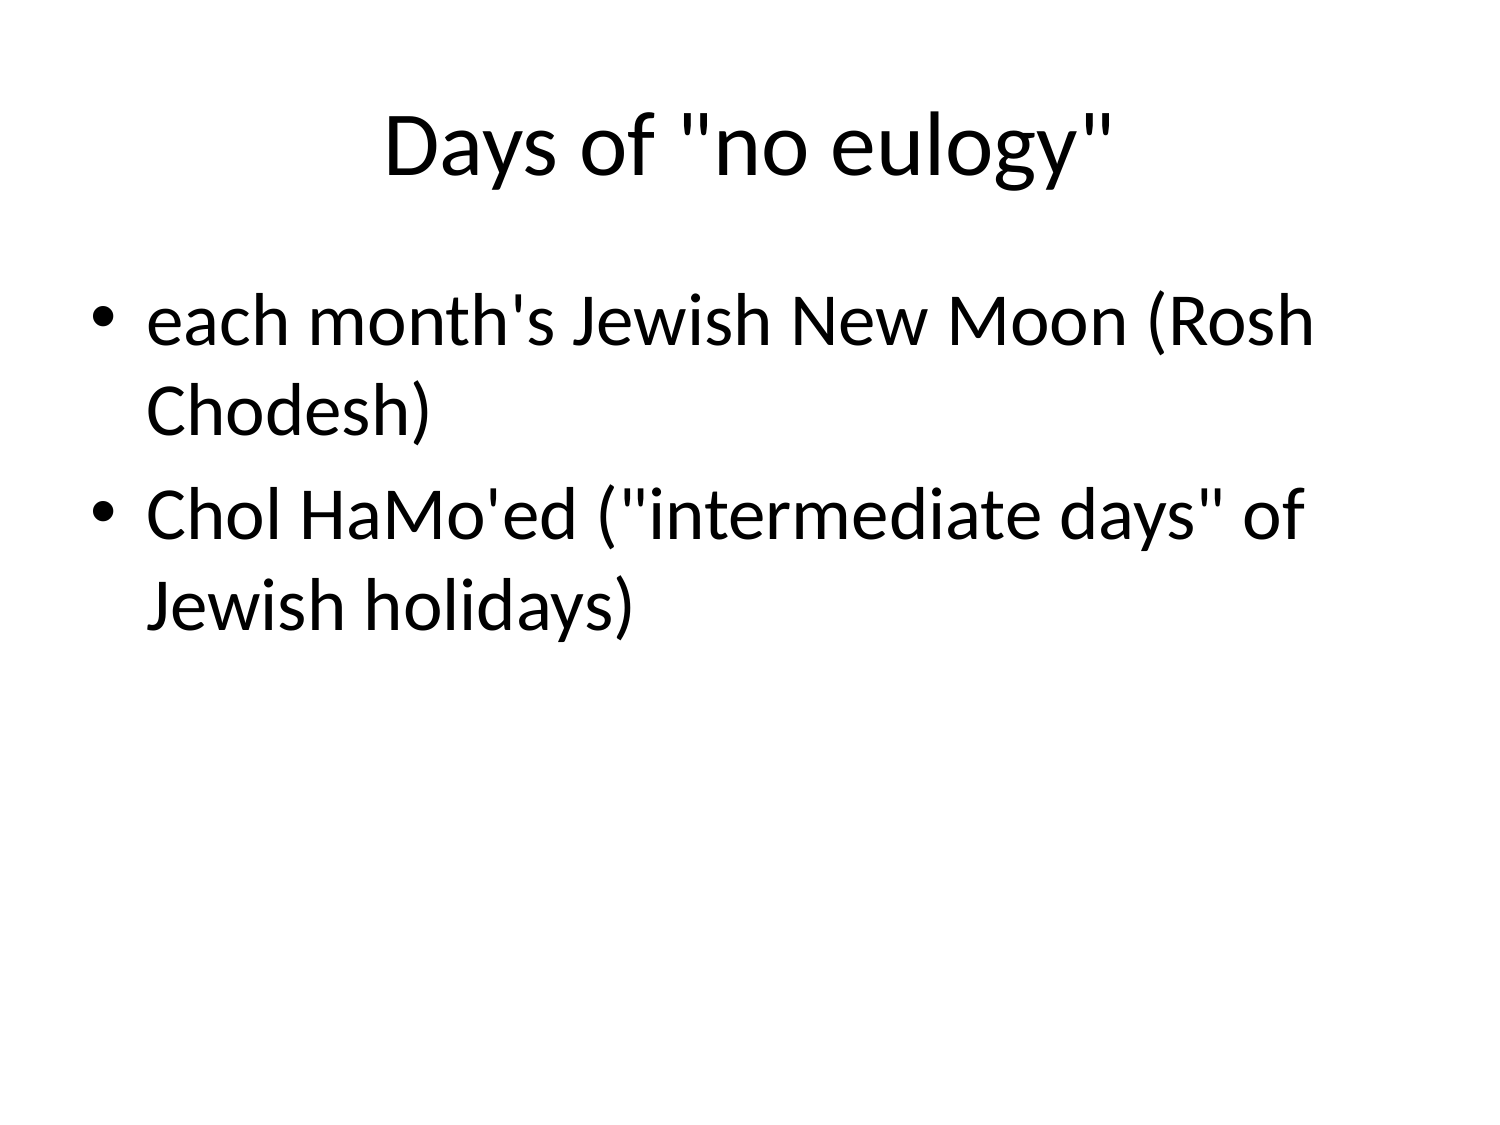

# Days of "no eulogy"
each month's Jewish New Moon (Rosh Chodesh)
Chol HaMo'ed ("intermediate days" of Jewish holidays)